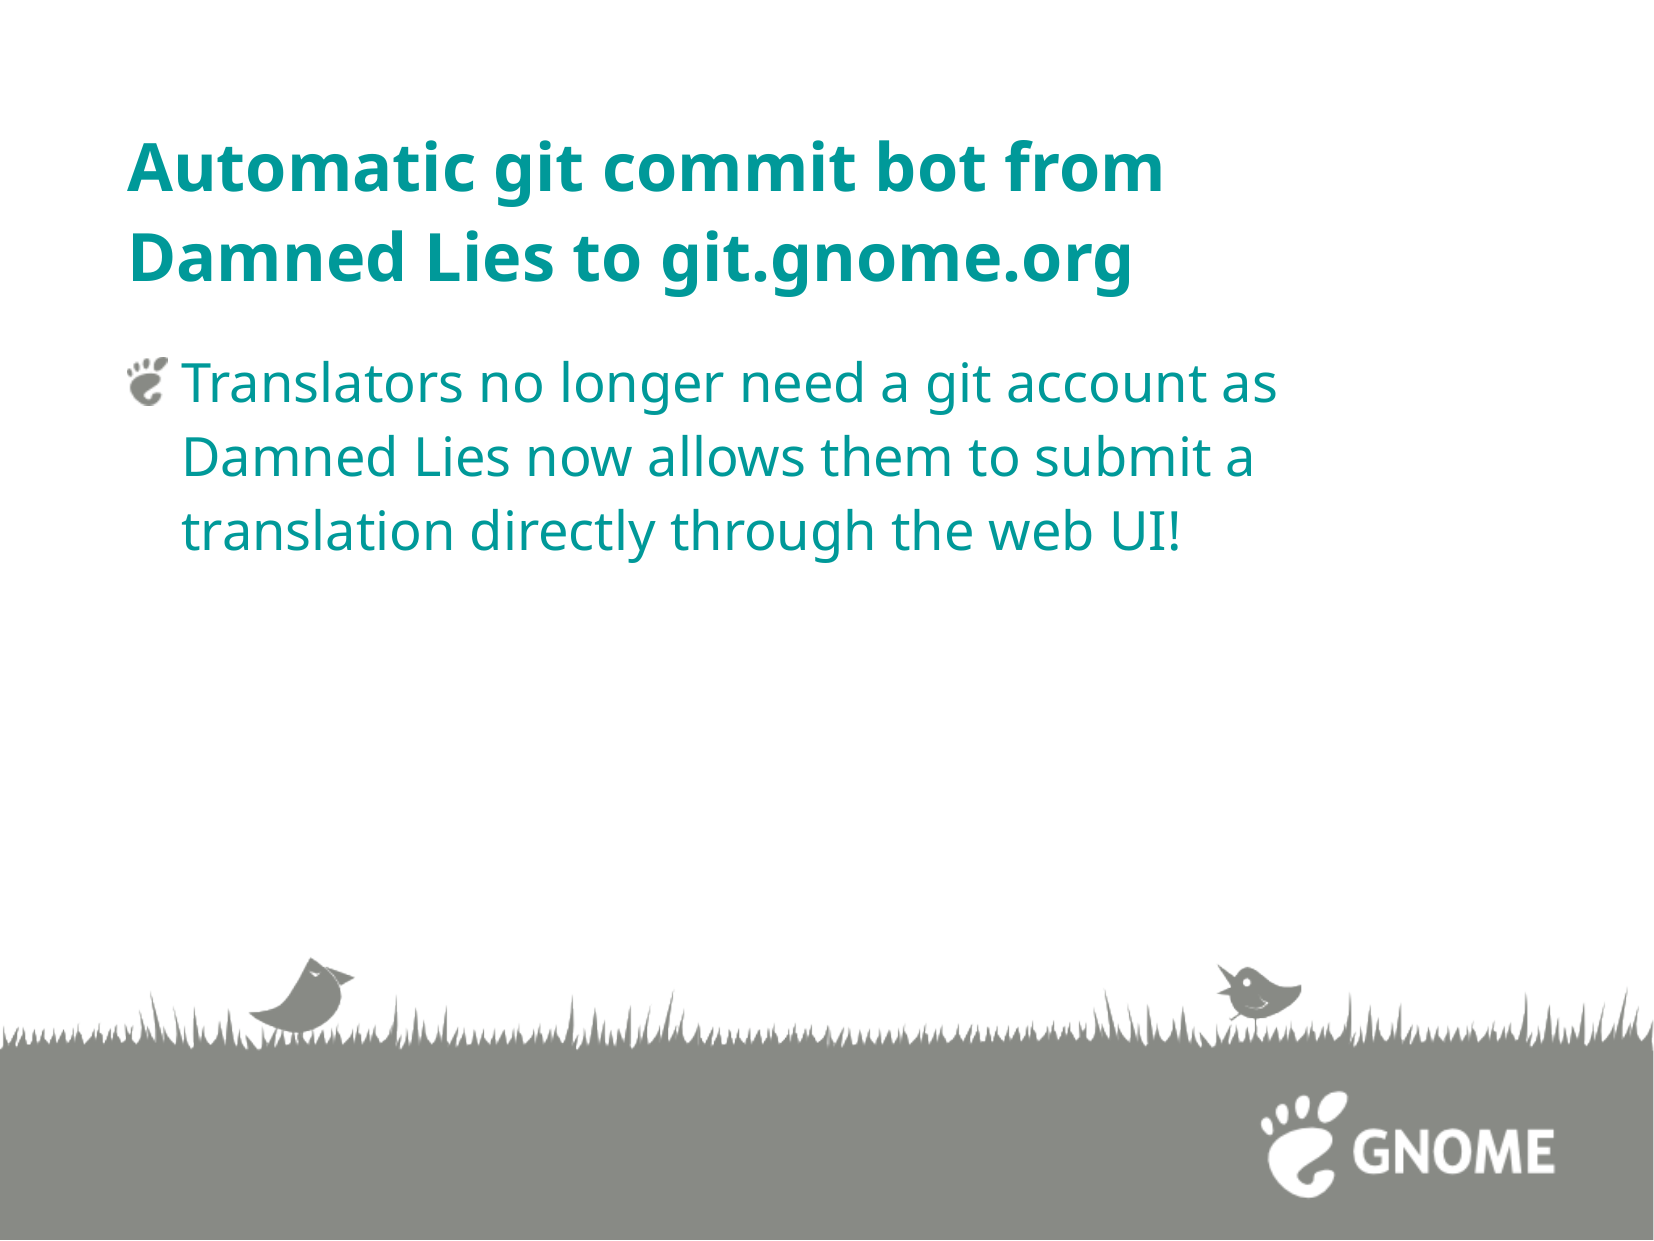

Automatic git commit bot from Damned Lies to git.gnome.org
 Translators no longer need a git account as
 Damned Lies now allows them to submit a
 translation directly through the web UI!